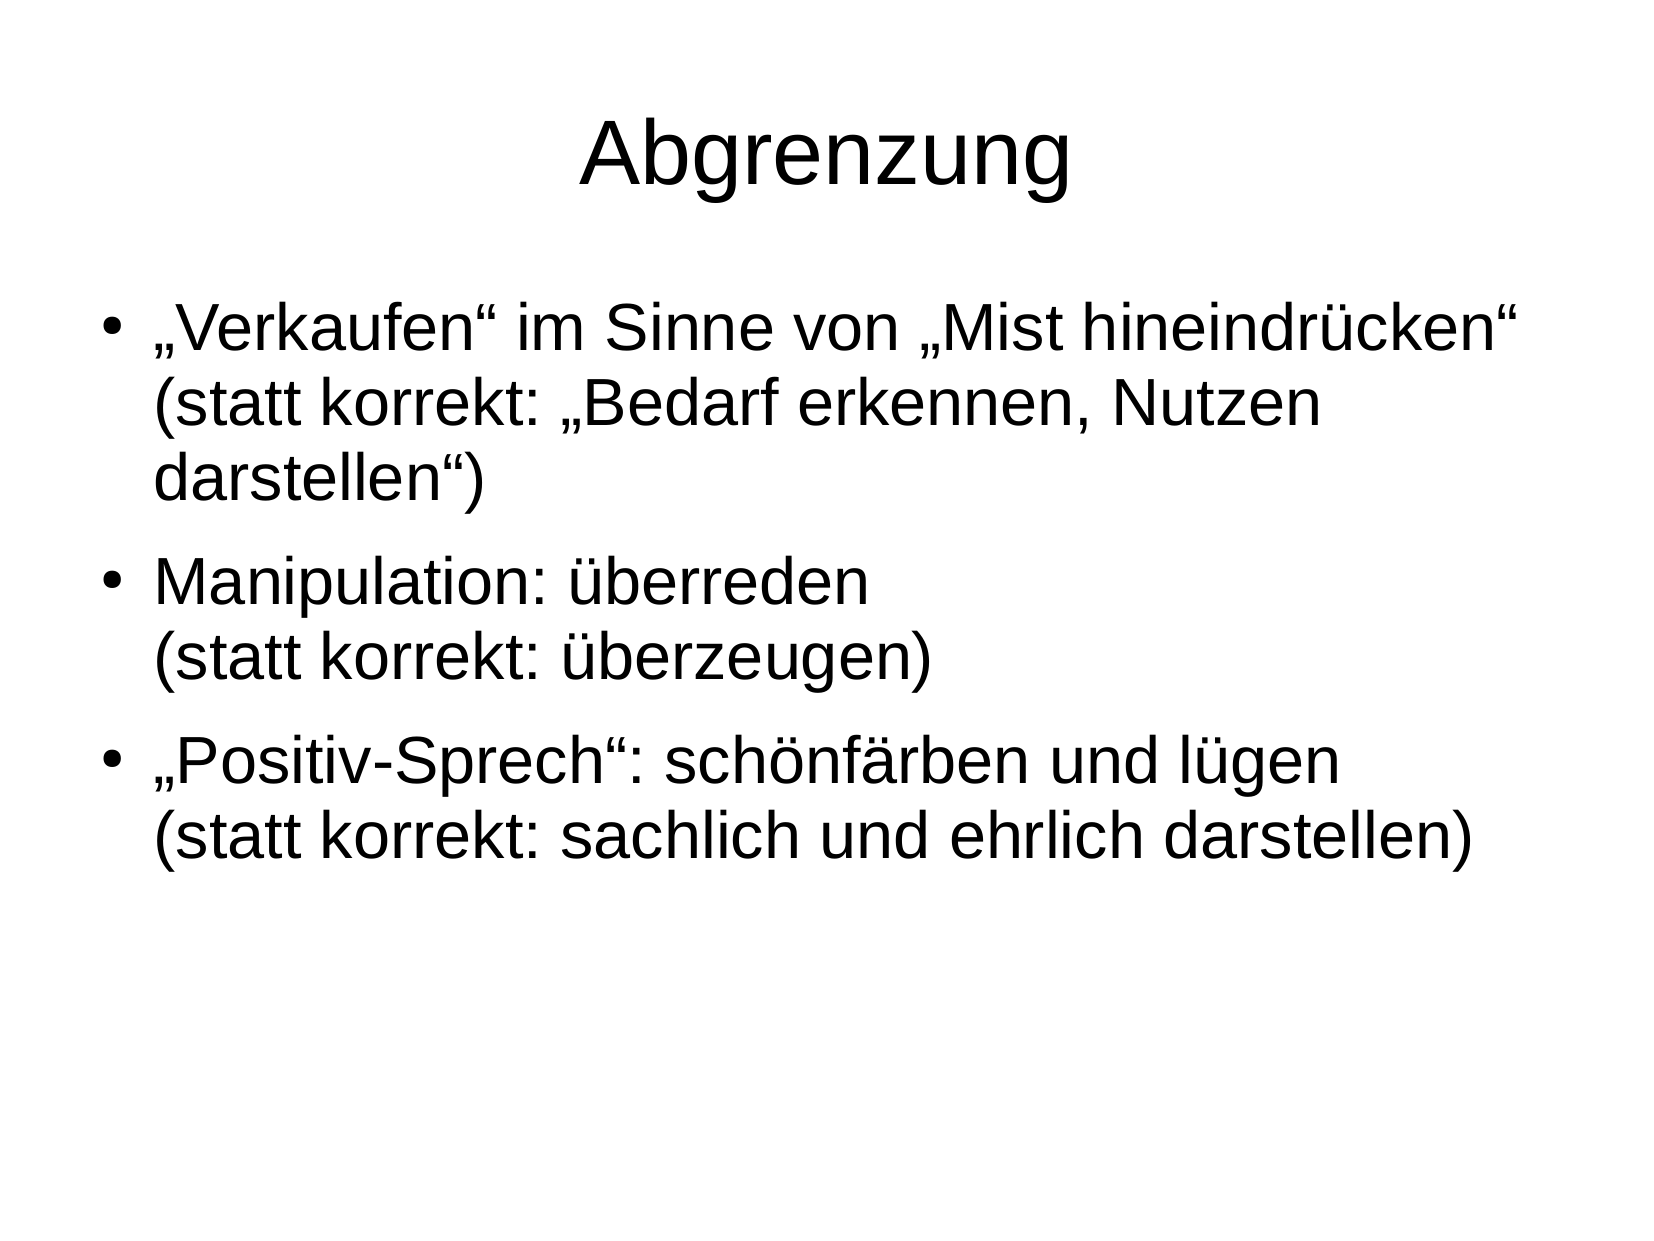

# Abgrenzung
„Verkaufen“ im Sinne von „Mist hineindrücken“ (statt korrekt: „Bedarf erkennen, Nutzen darstellen“)
Manipulation: überreden
(statt korrekt: überzeugen)
„Positiv-Sprech“: schönfärben und lügen
(statt korrekt: sachlich und ehrlich darstellen)